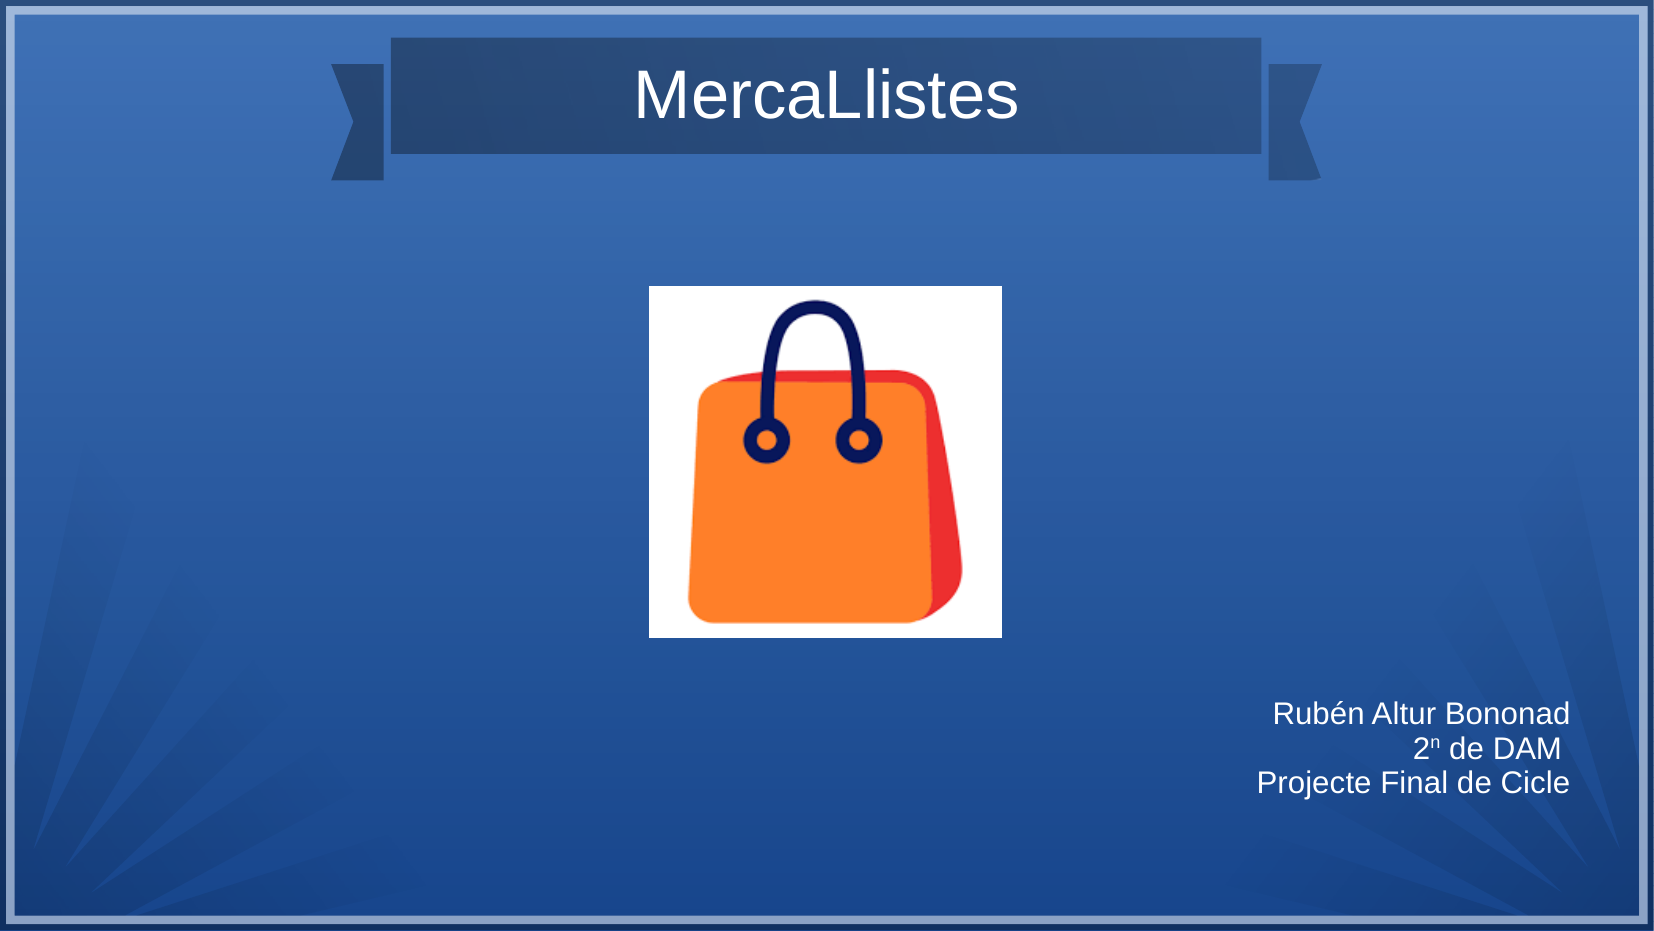

# MercaLlistes
Rubén Altur Bononad
2n de DAM
Projecte Final de Cicle